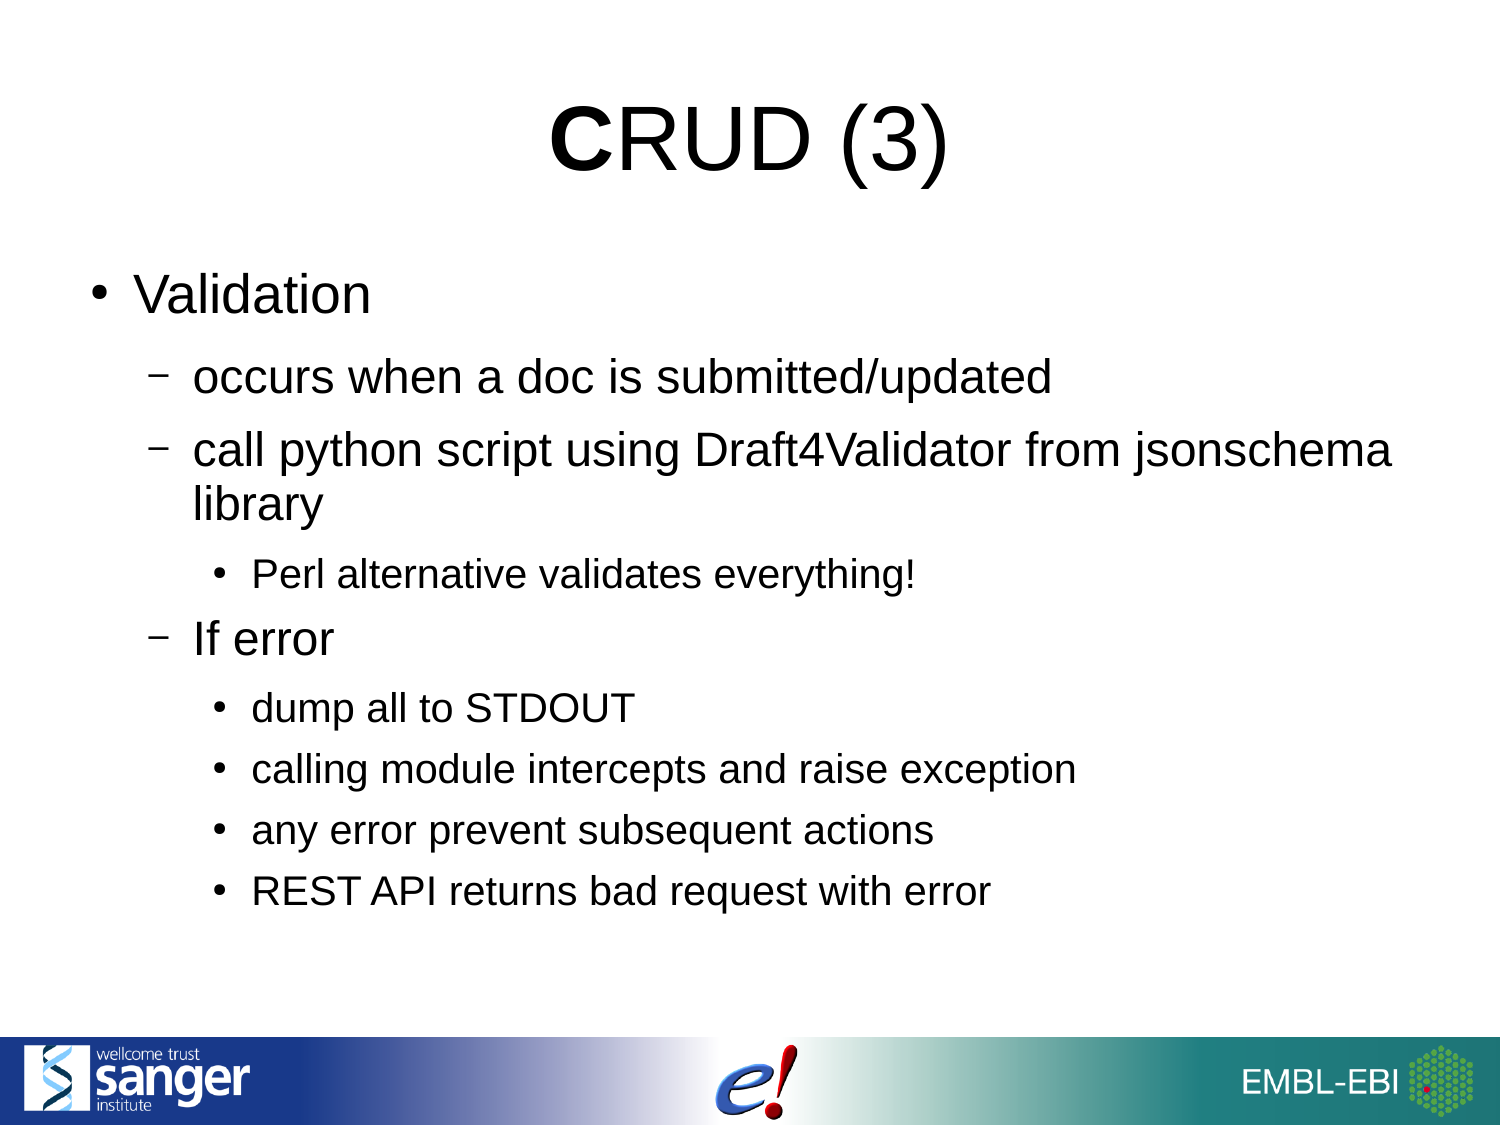

# CRUD (3)
Validation
occurs when a doc is submitted/updated
call python script using Draft4Validator from jsonschema library
Perl alternative validates everything!
If error
dump all to STDOUT
calling module intercepts and raise exception
any error prevent subsequent actions
REST API returns bad request with error